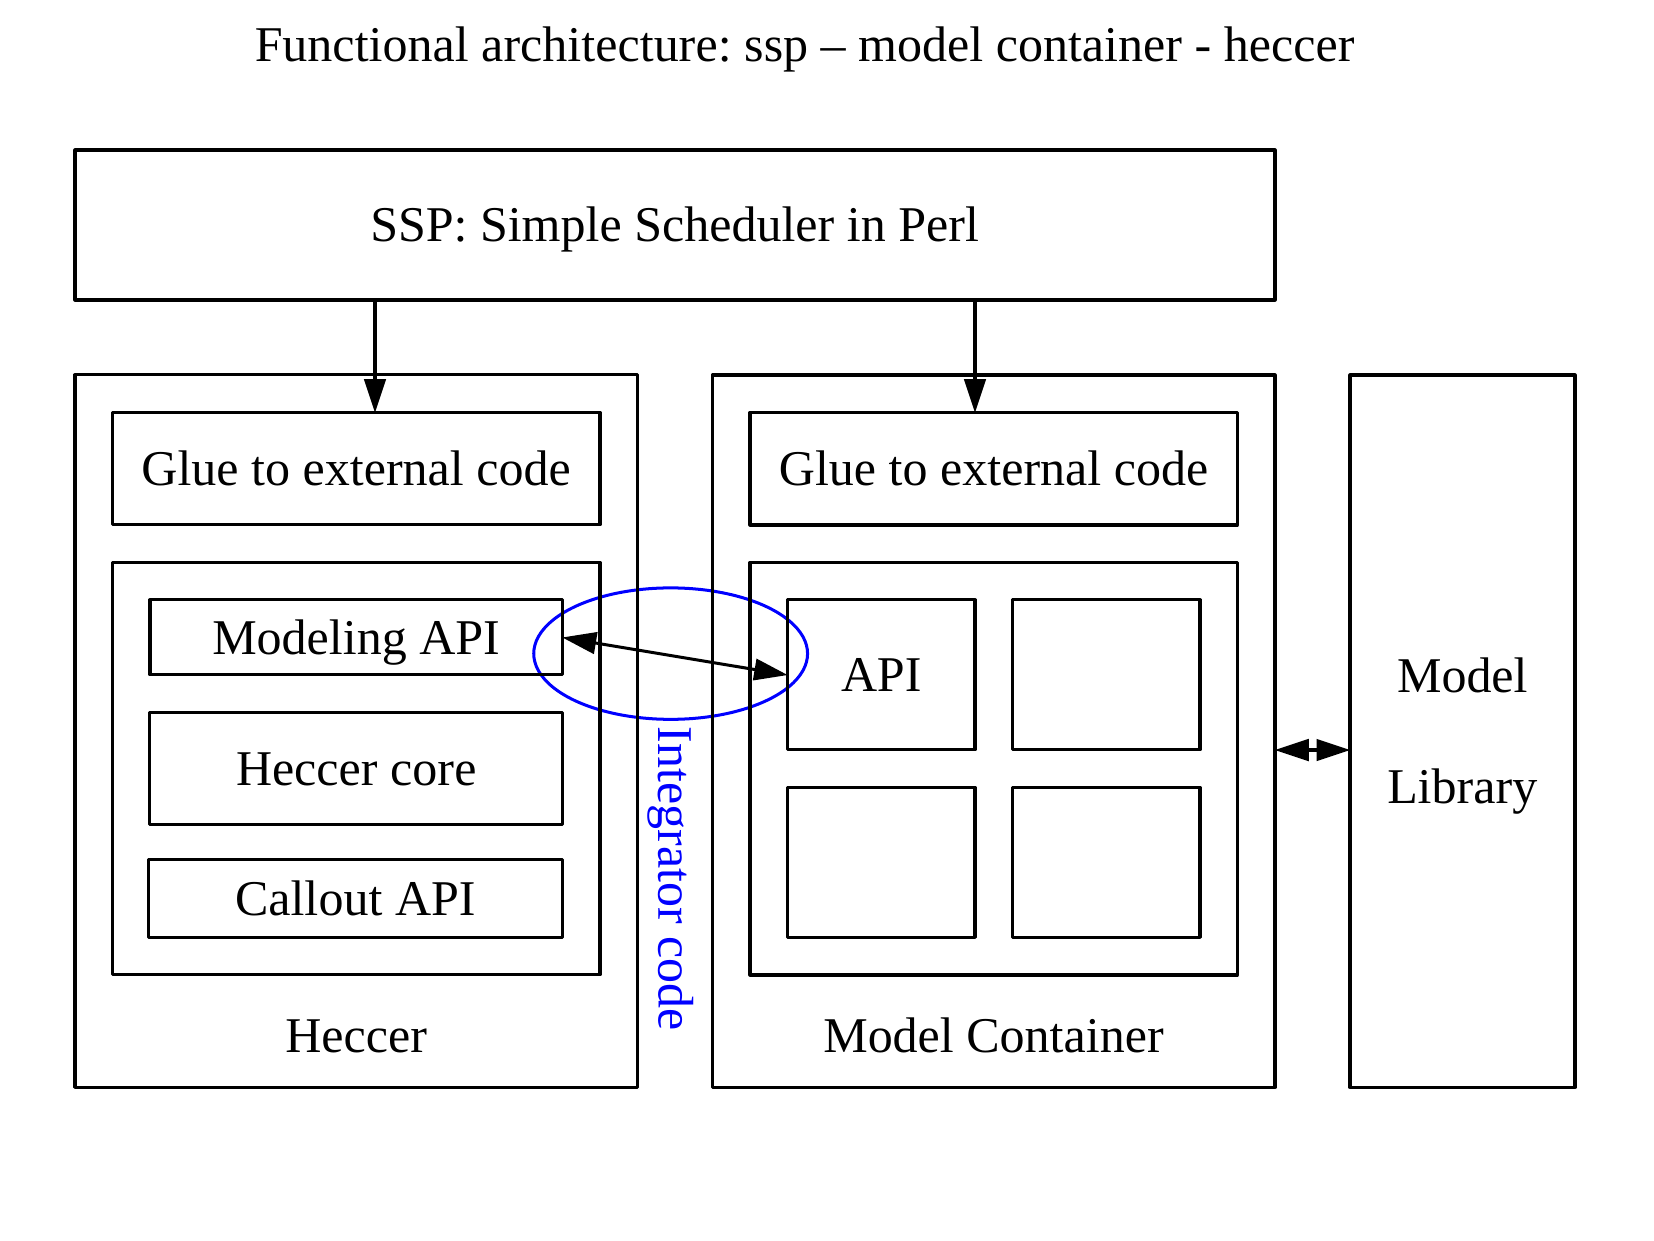

Functional architecture: ssp – model container - heccer
SSP: Simple Scheduler in Perl
Heccer
Model Container
Model
Library
Glue to external code
Glue to external code
Modeling API
API
Heccer core
Integrator code
Callout API